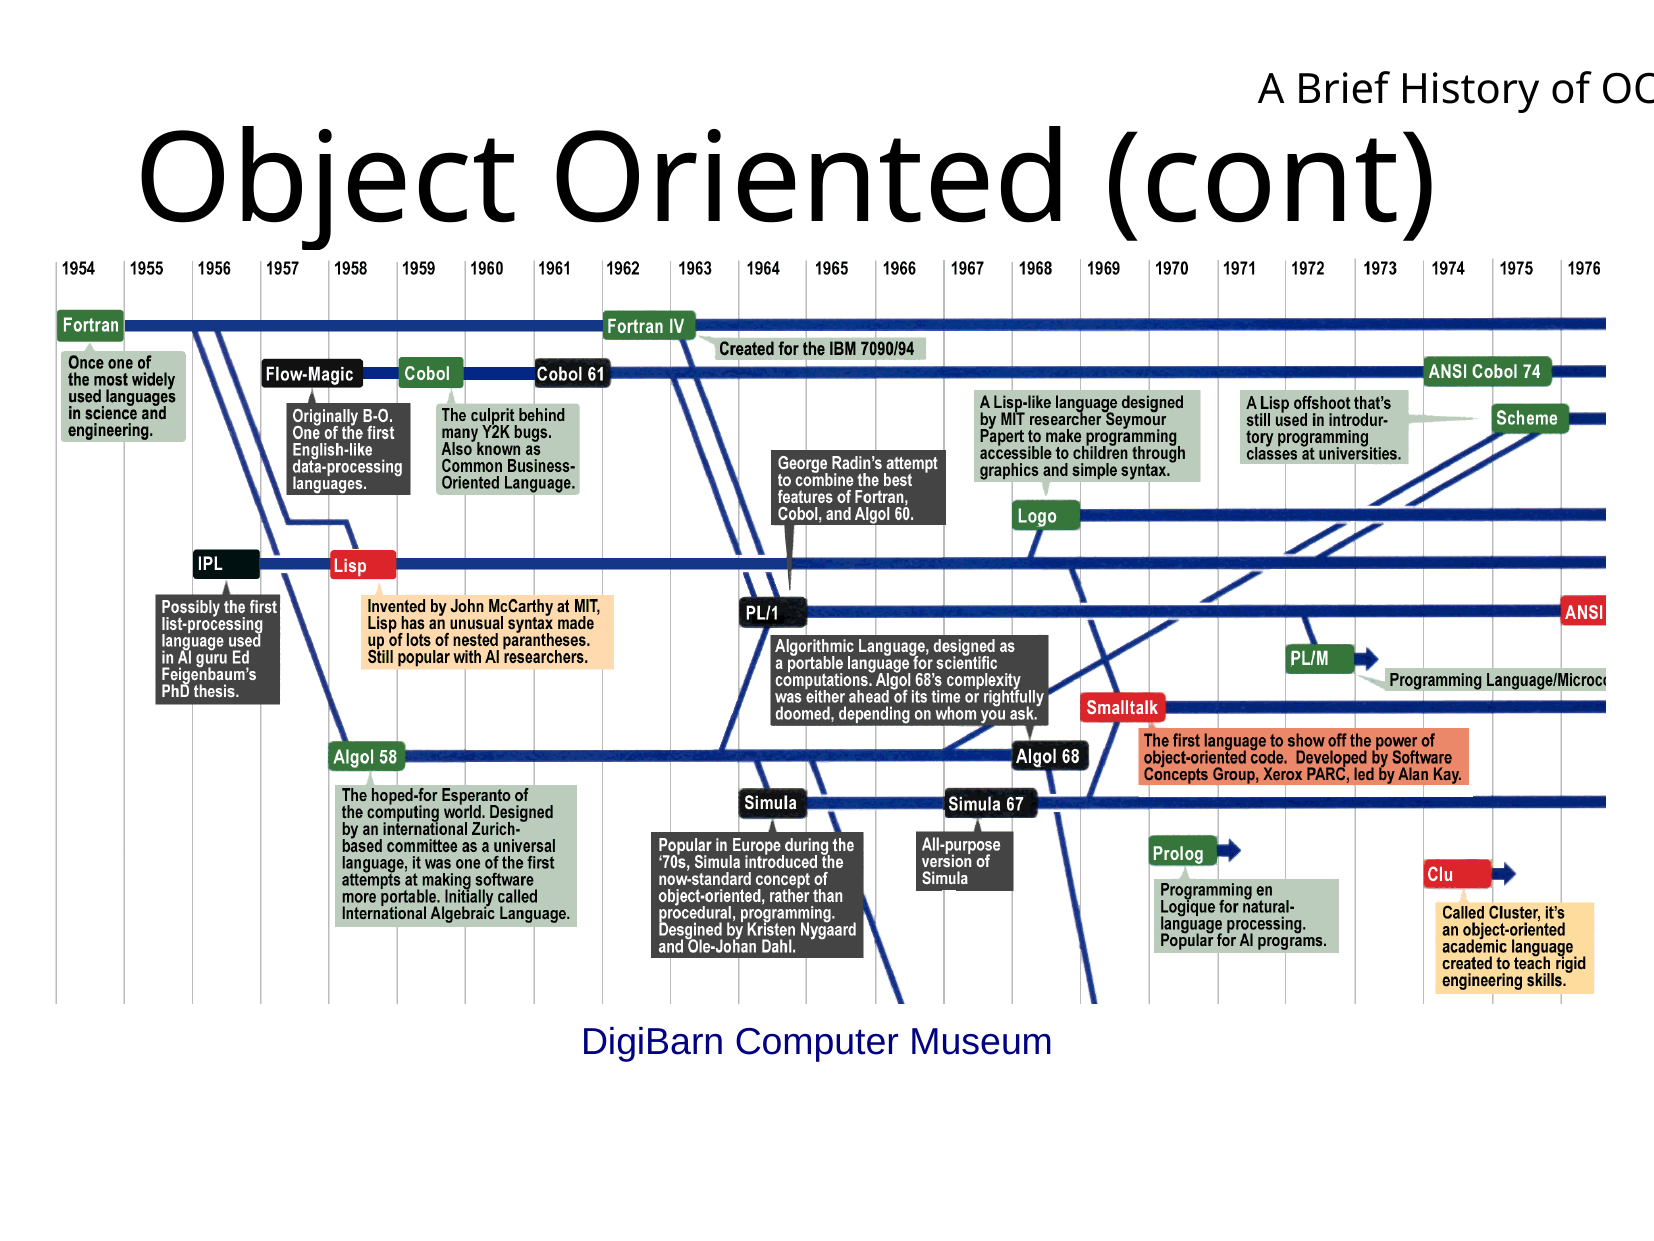

A Brief History of OO
Object Oriented (cont)
DigiBarn Computer Museum